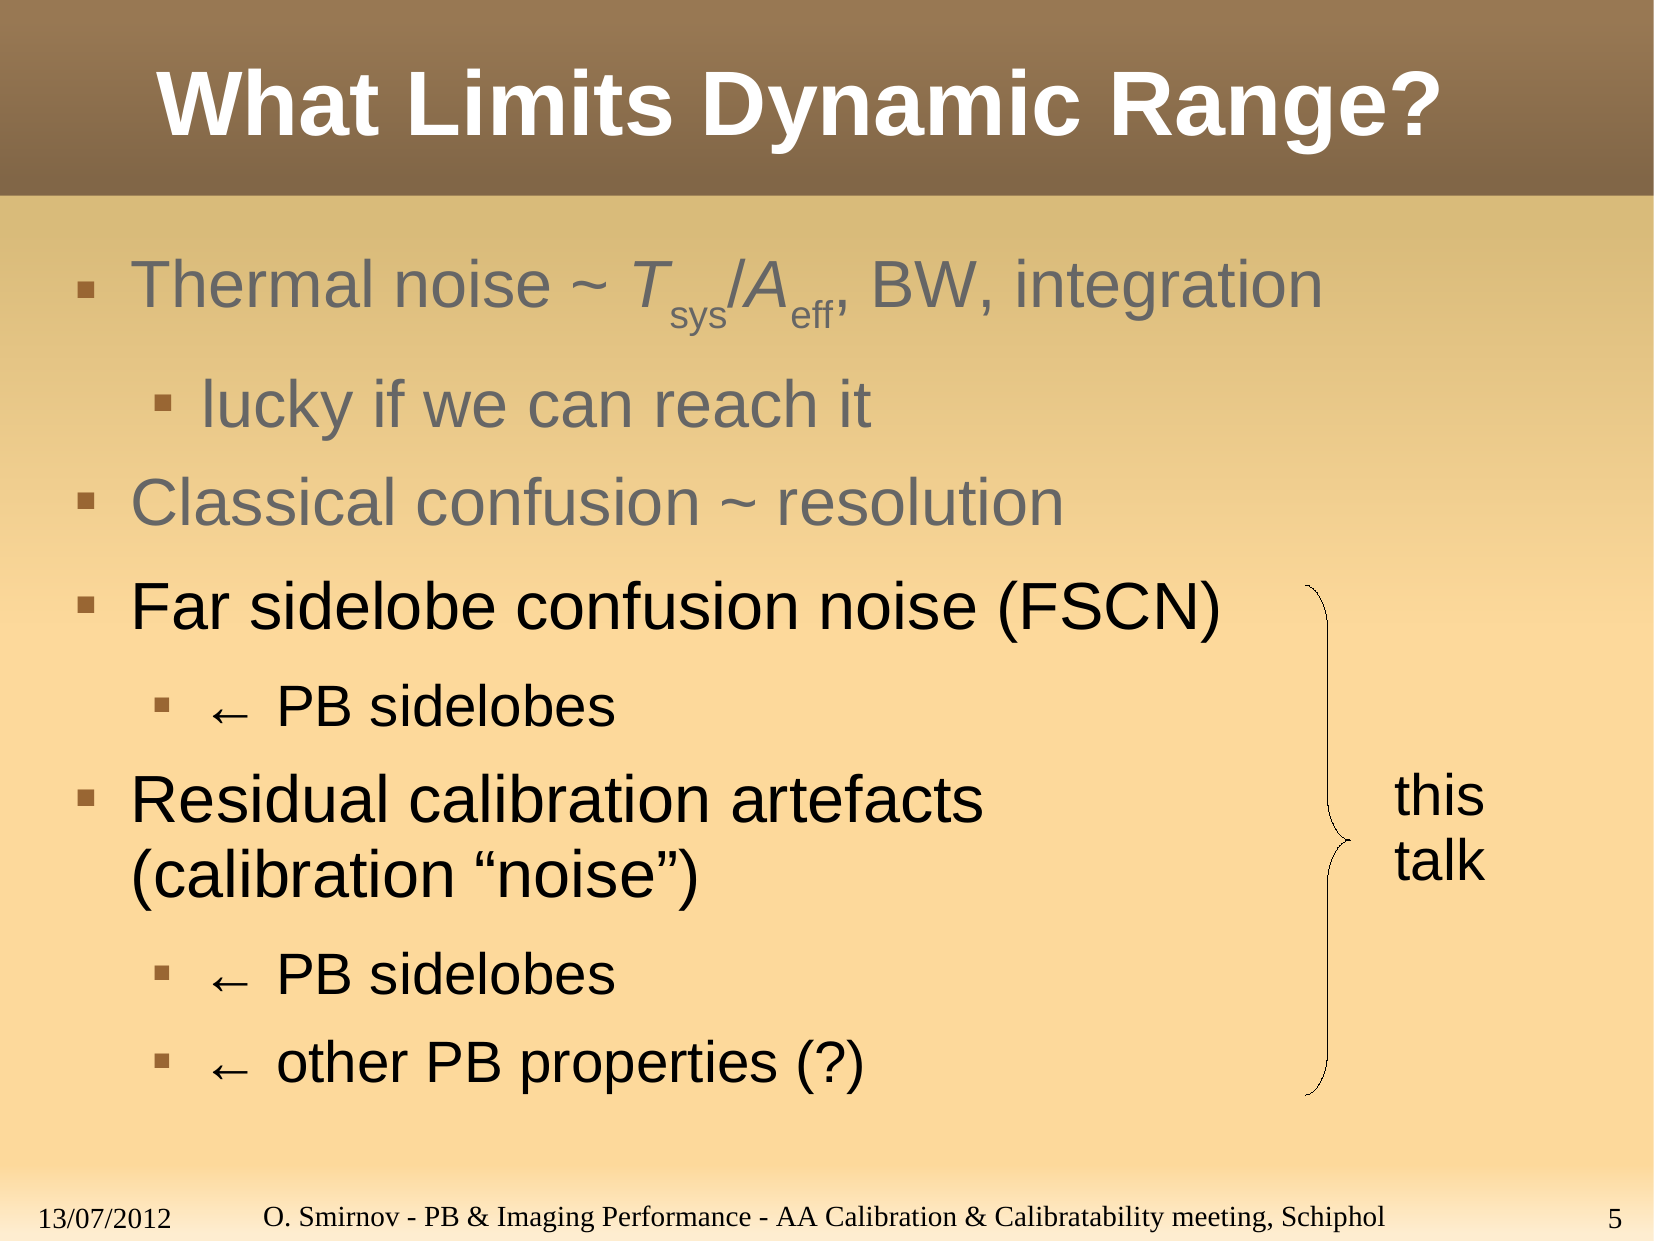

# What Limits Dynamic Range?
Thermal noise ~ Tsys/Aeff, BW, integration
lucky if we can reach it
Classical confusion ~ resolution
Far sidelobe confusion noise (FSCN)
← PB sidelobes
Residual calibration artefacts
(calibration “noise”)
← PB sidelobes
← other PB properties (?)
this
talk
O. Smirnov - PB & Imaging Performance - AA Calibration & Calibratability meeting, Schiphol
13/07/2012
5